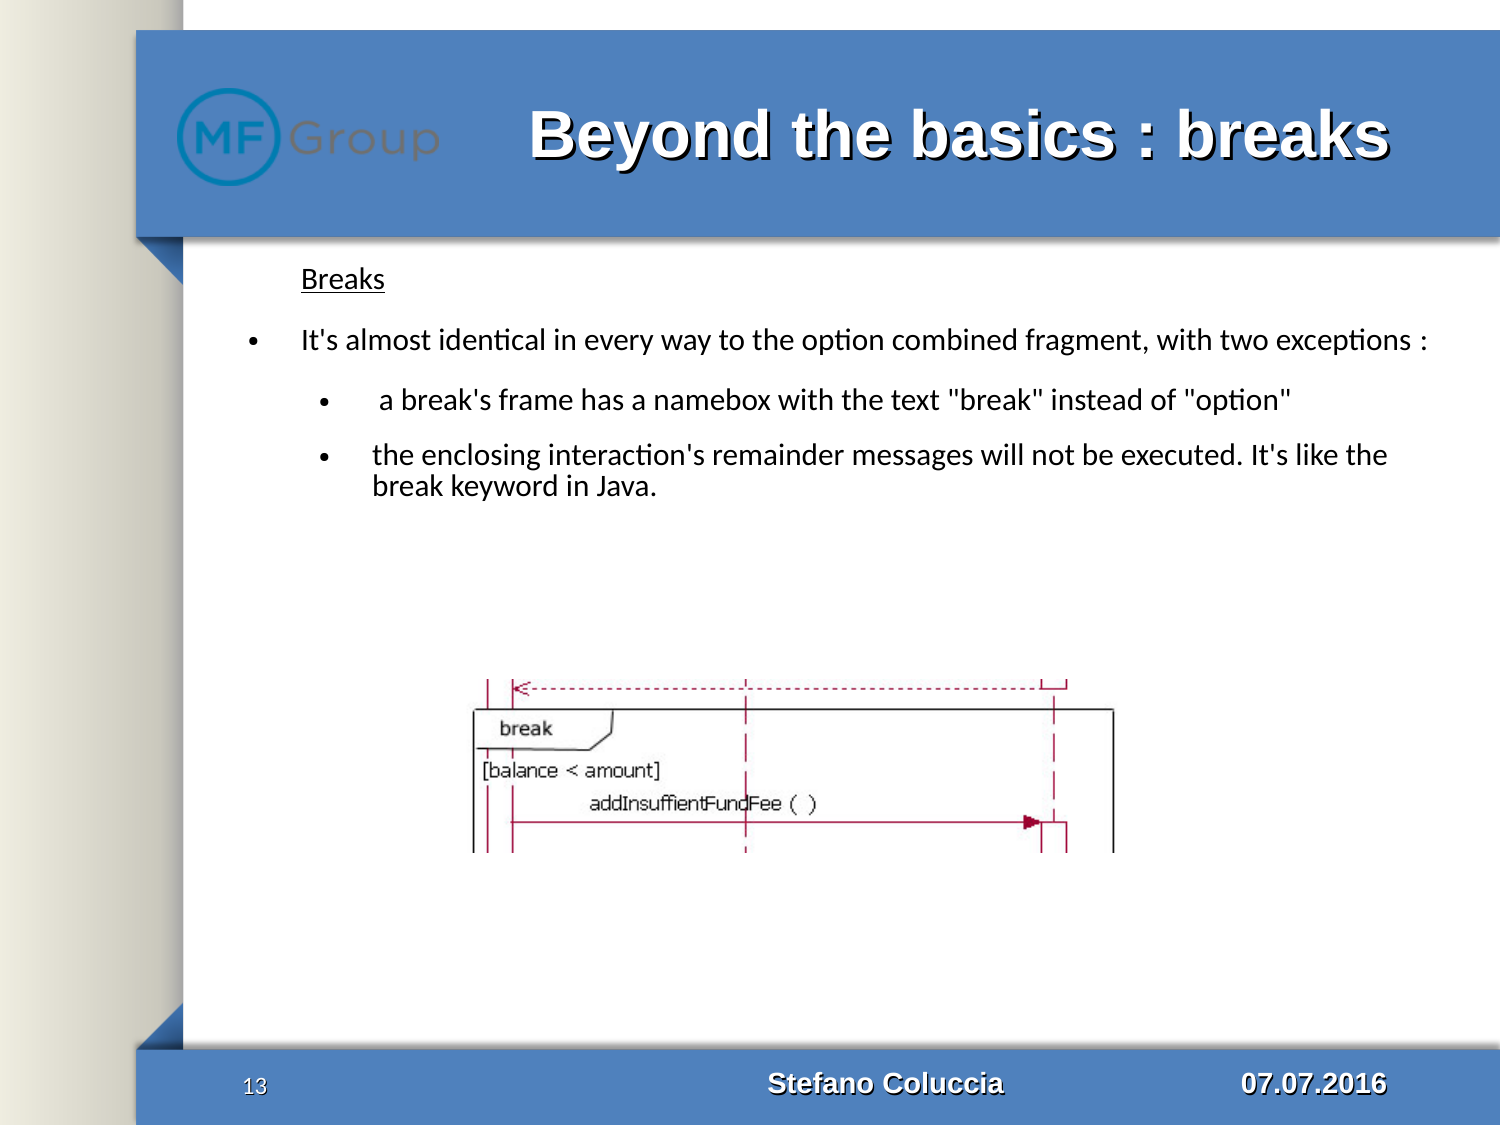

# Beyond the basics : breaks
Breaks
It's almost identical in every way to the option combined fragment, with two exceptions :
 a break's frame has a namebox with the text "break" instead of "option"
the enclosing interaction's remainder messages will not be executed. It's like the break keyword in Java.
13
Stefano Coluccia
07.07.2016